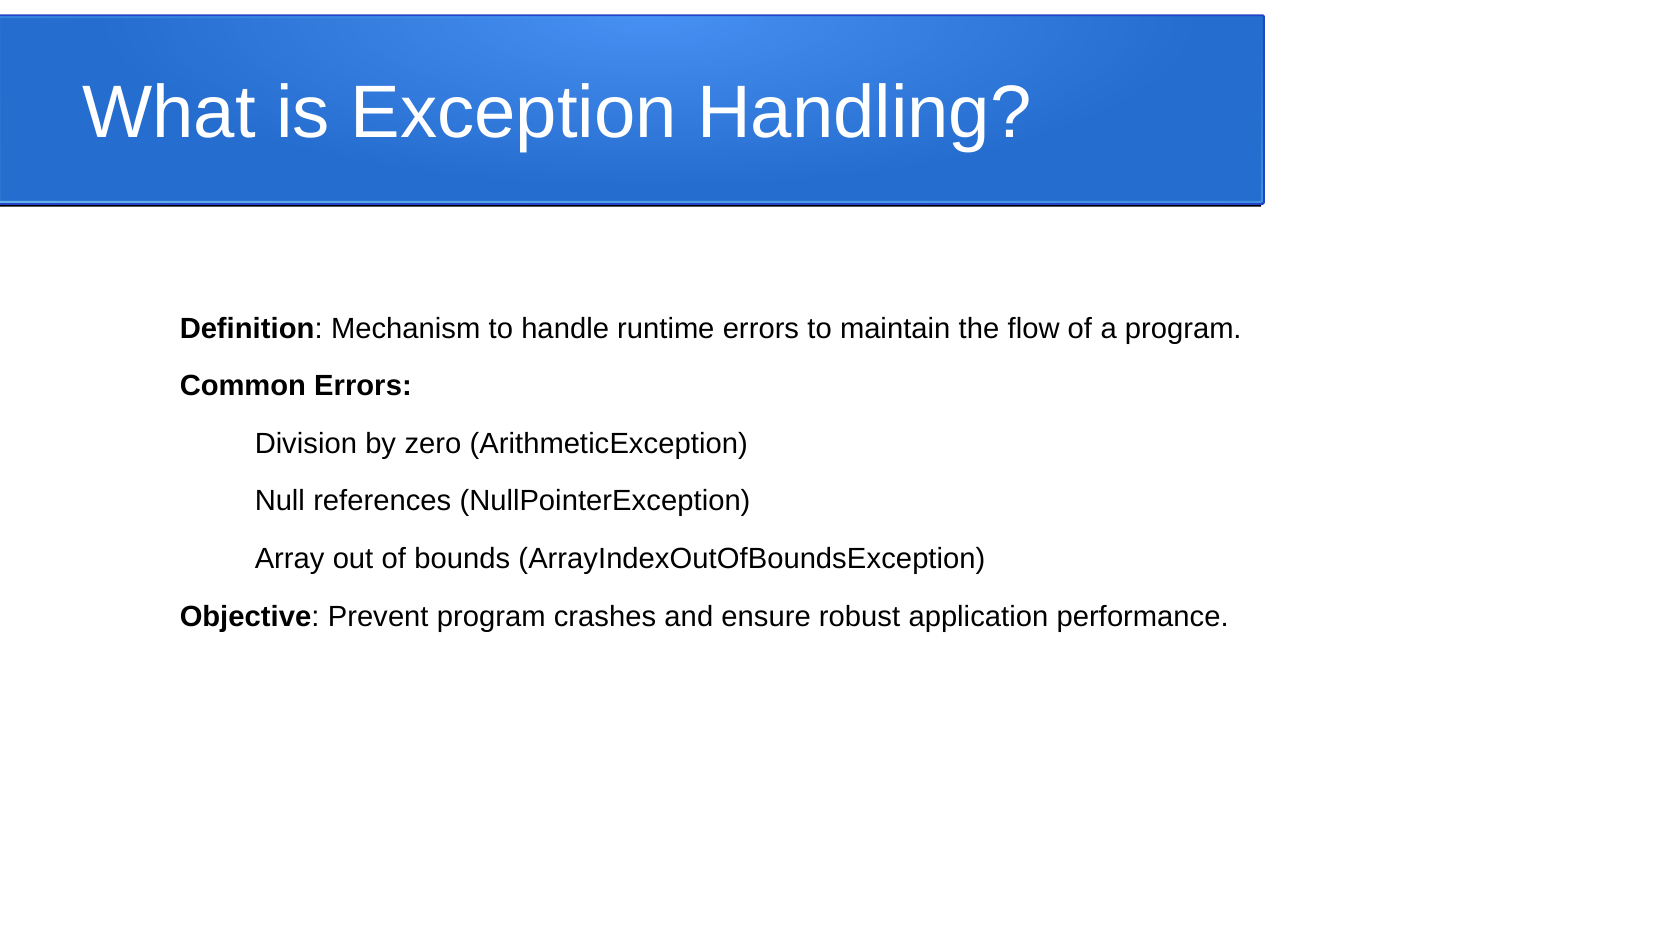

# What is Exception Handling?
Definition: Mechanism to handle runtime errors to maintain the flow of a program.
Common Errors:
	Division by zero (ArithmeticException)
	Null references (NullPointerException)
	Array out of bounds (ArrayIndexOutOfBoundsException)
Objective: Prevent program crashes and ensure robust application performance.